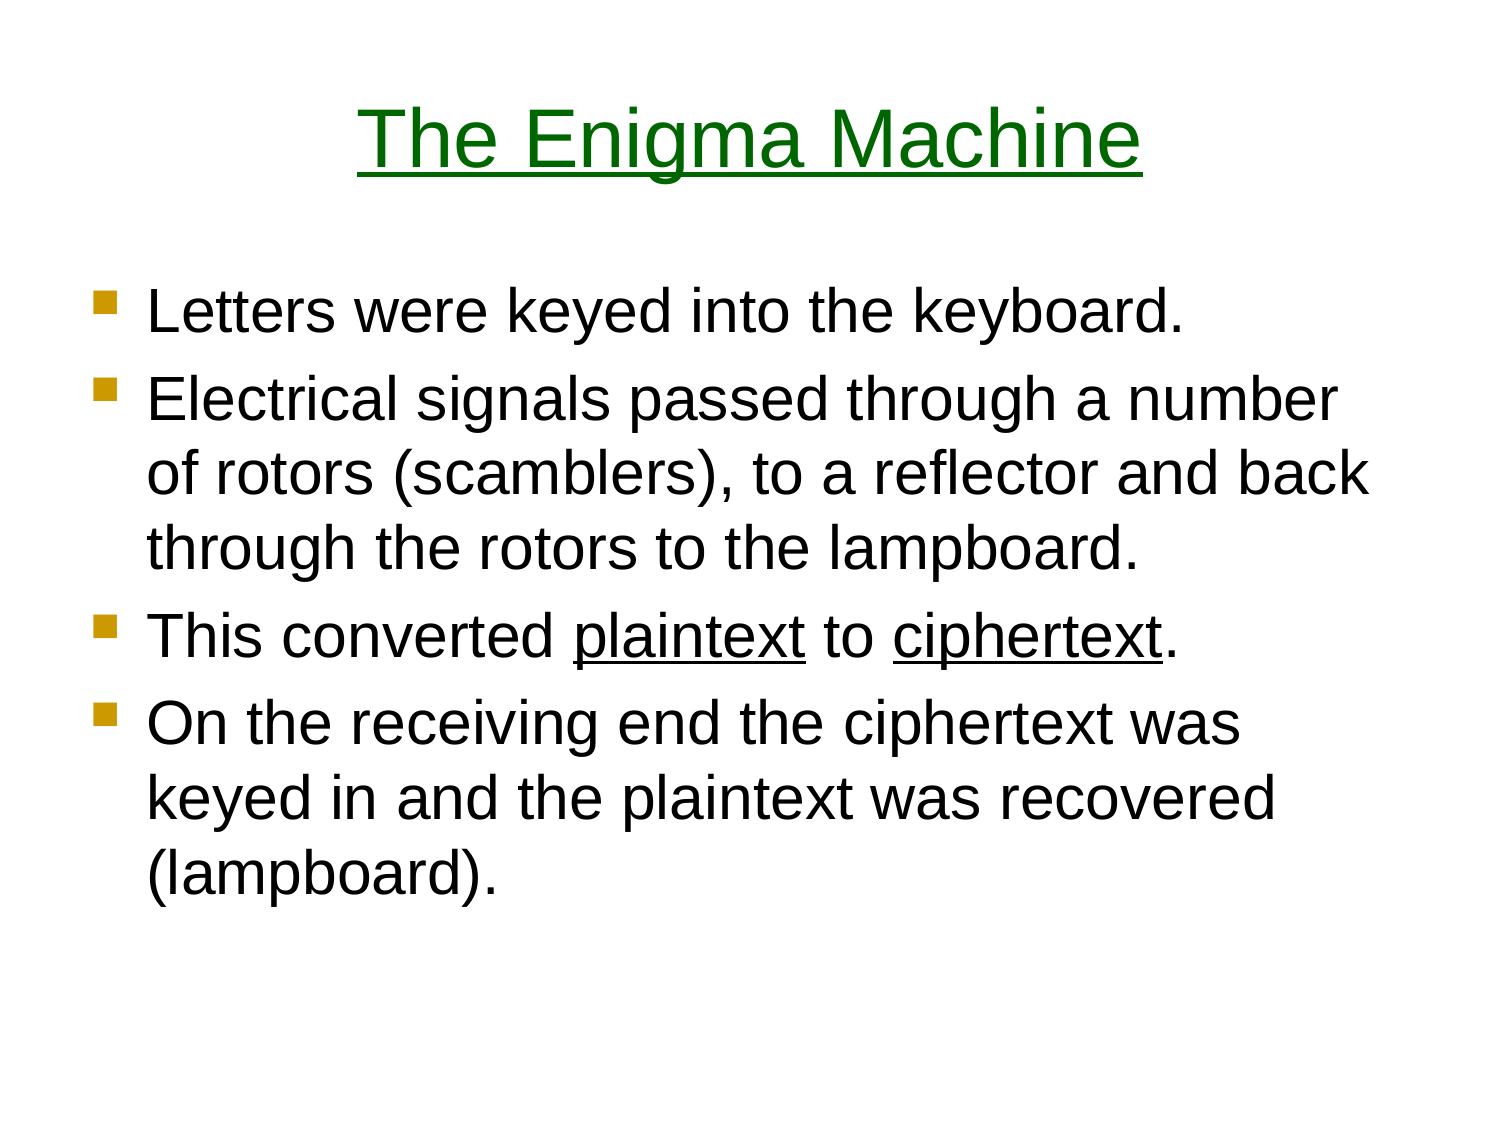

# The Enigma Machine
Letters were keyed into the keyboard.
Electrical signals passed through a number of rotors (scamblers), to a reflector and back through the rotors to the lampboard.
This converted plaintext to ciphertext.
On the receiving end the ciphertext was keyed in and the plaintext was recovered (lampboard).